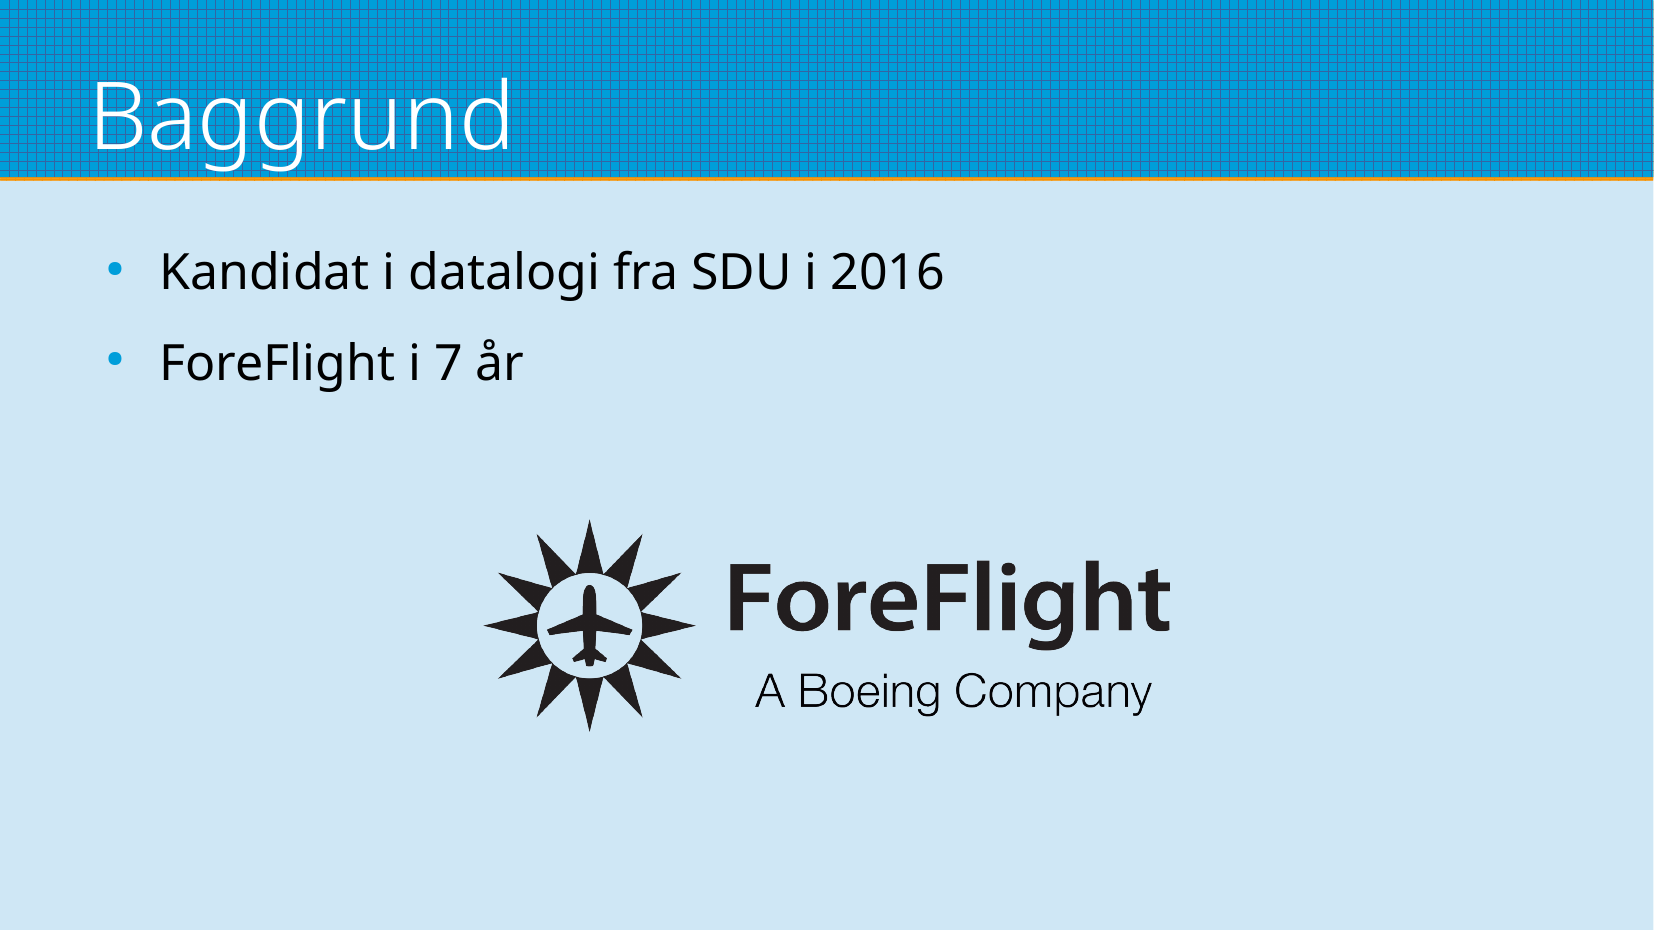

# Baggrund
Kandidat i datalogi fra SDU i 2016
ForeFlight i 7 år